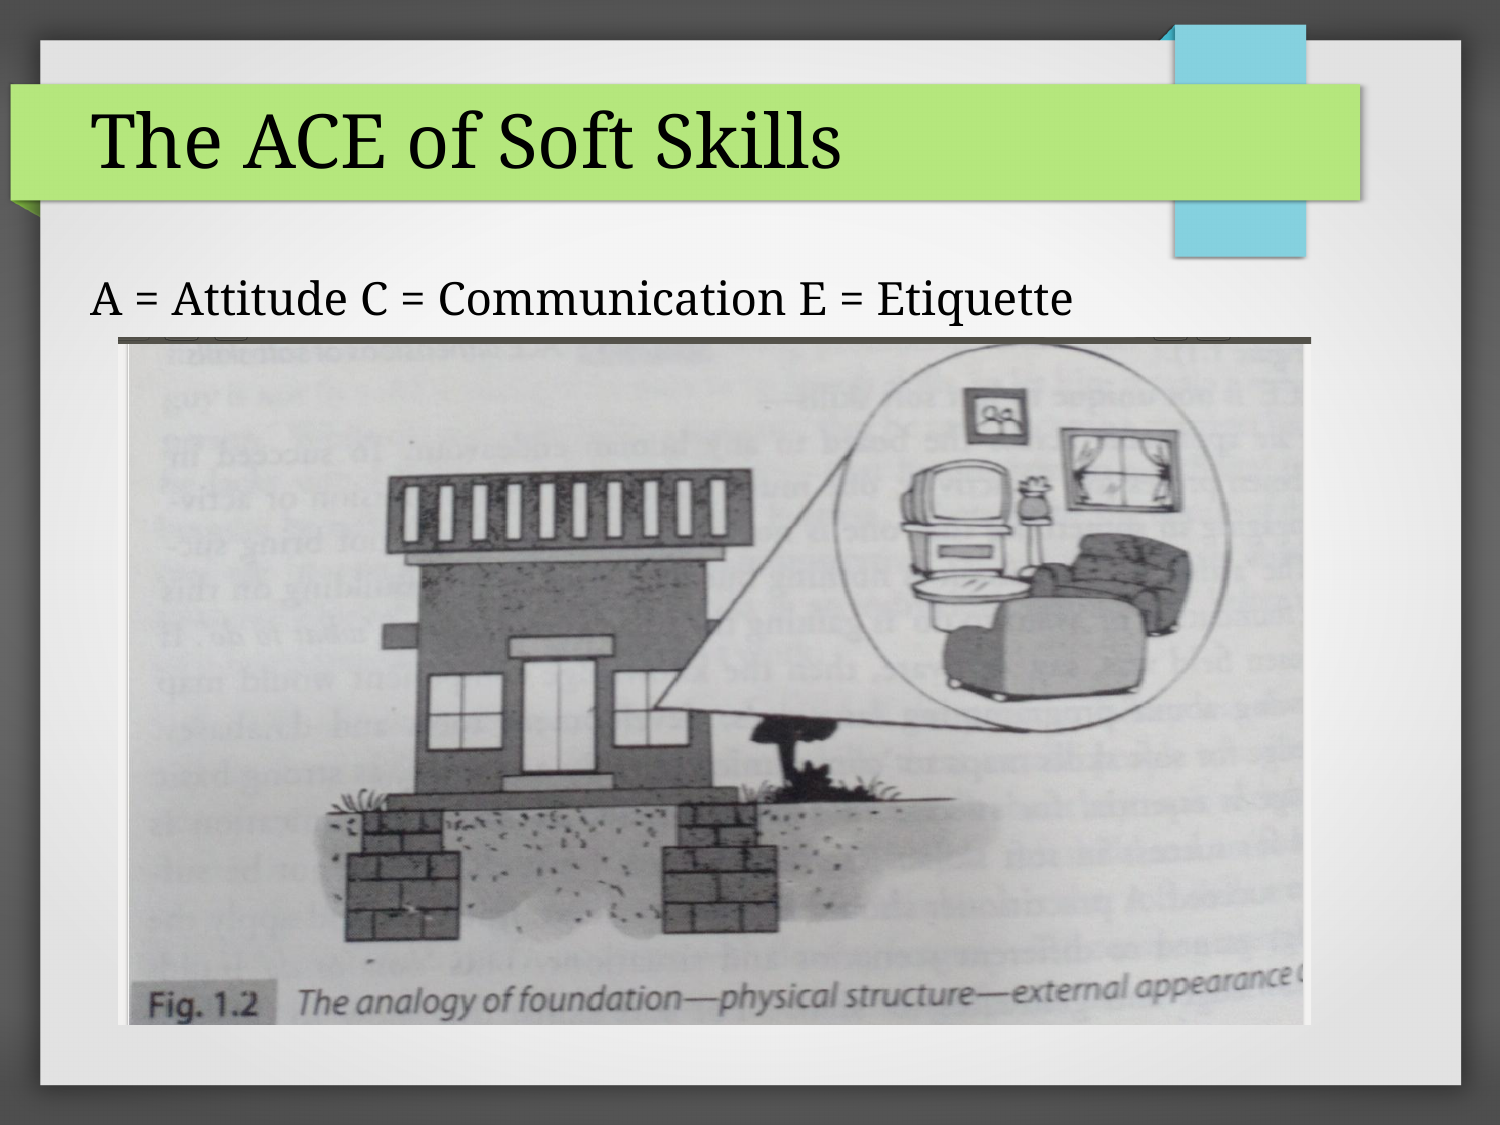

# The ACE of Soft Skills
A = Attitude C = Communication E = Etiquette